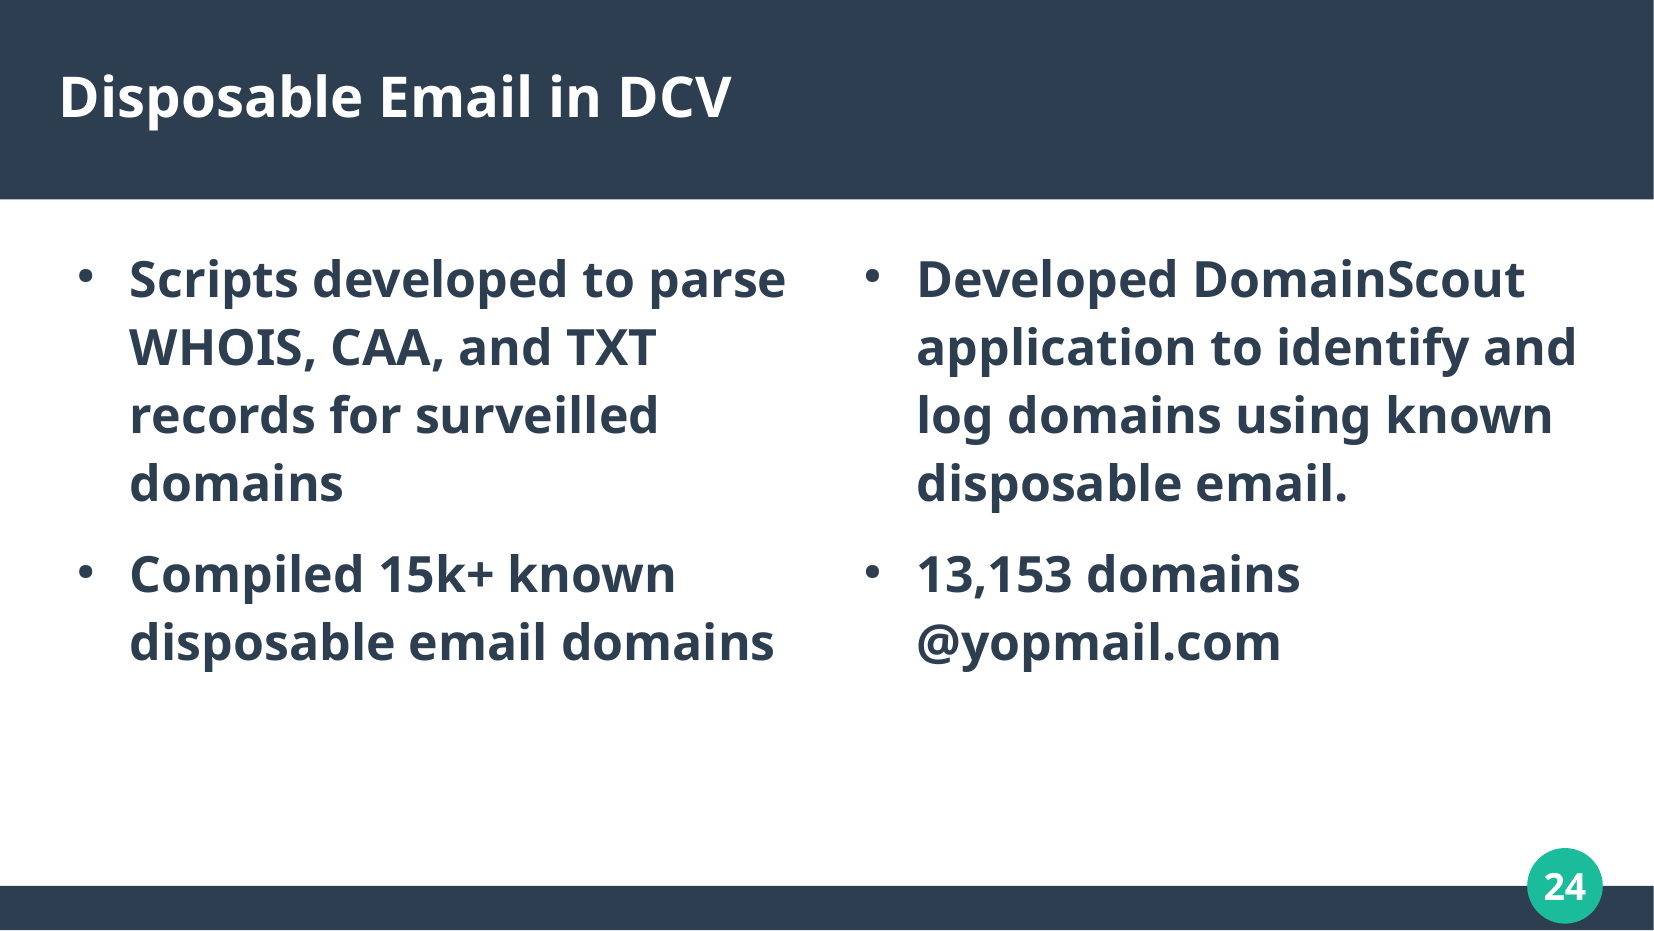

# Disposable Email in DCV
Scripts developed to parse WHOIS, CAA, and TXT records for surveilled domains
Compiled 15k+ known disposable email domains
Developed DomainScout application to identify and log domains using known disposable email.
13,153 domains @yopmail.com
24